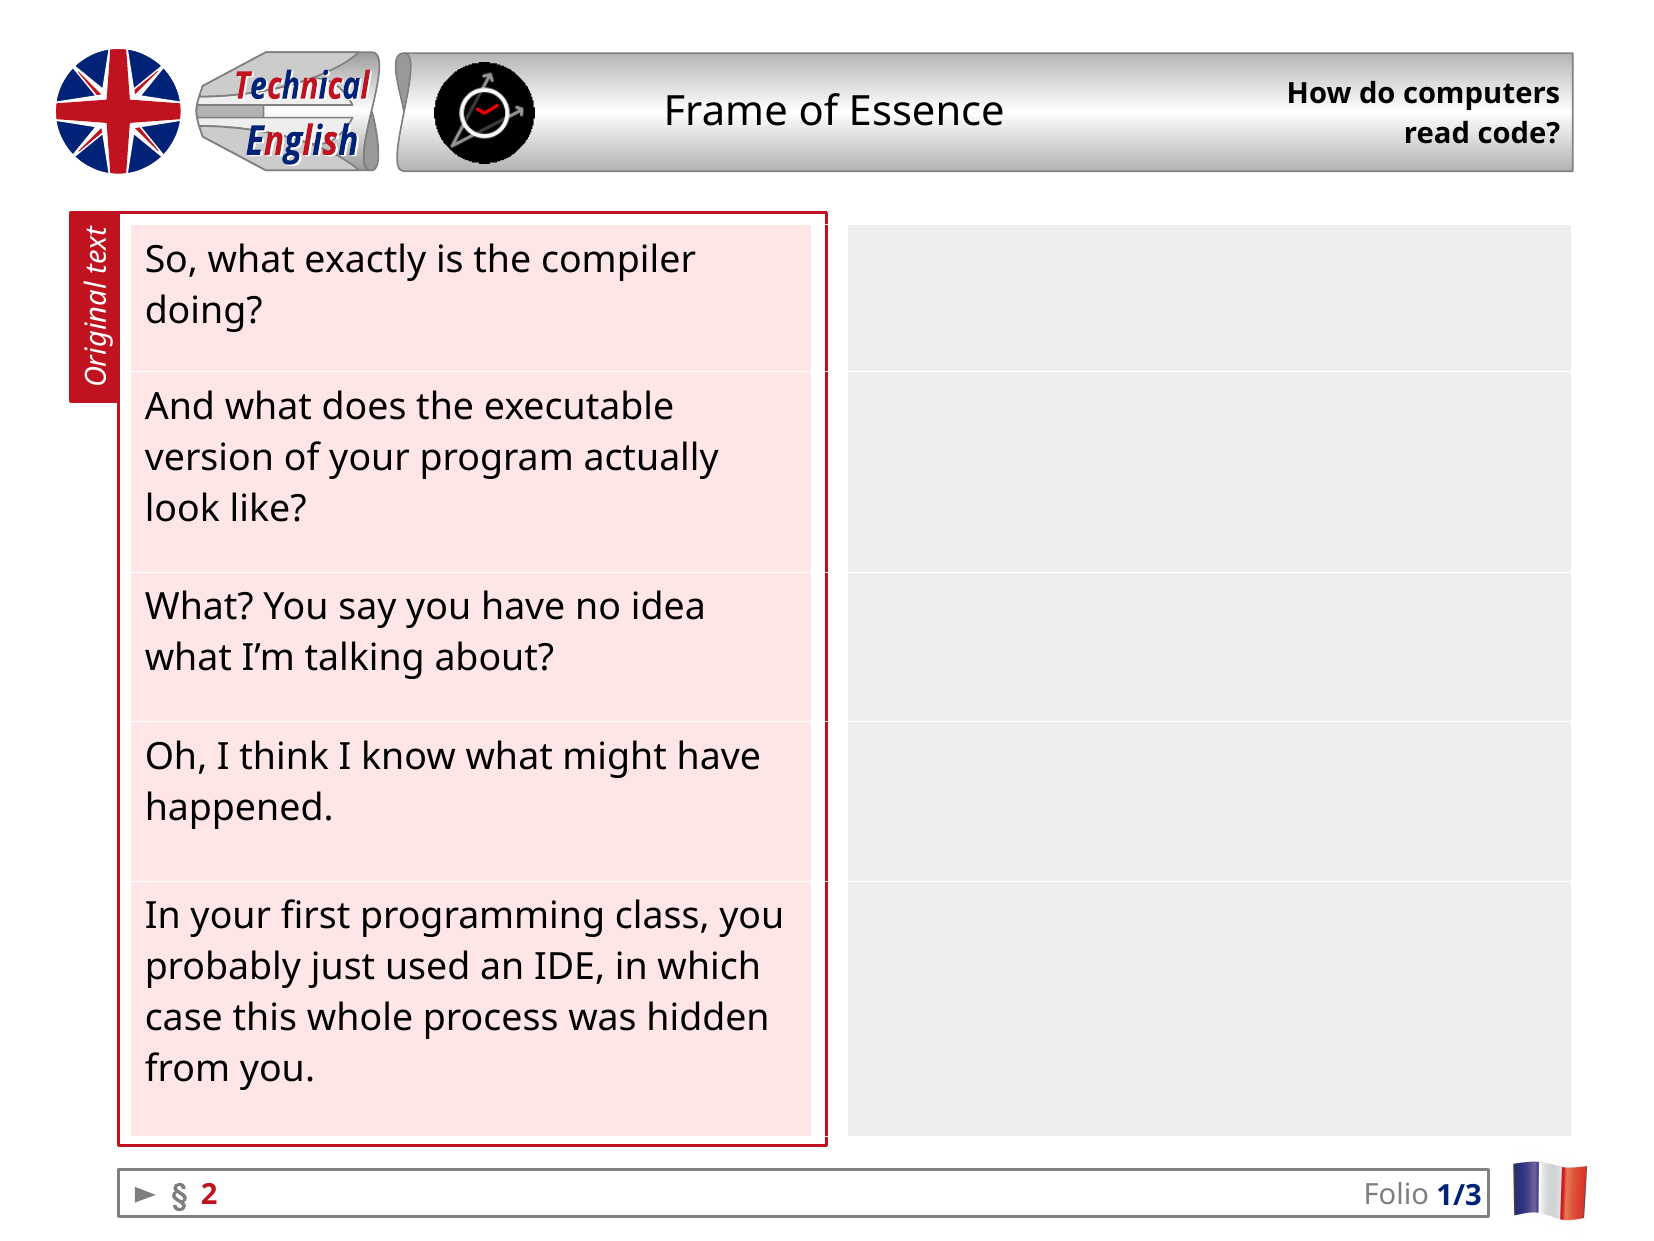

#
| So, what exactly is the compiler doing? | | |
| --- | --- | --- |
| And what does the executable version of your program actually look like? | | |
| What? You say you have no idea what I’m talking about? | | |
| Oh, I think I know what might have happened. | | |
| In your first programming class, you probably just used an IDE, in which case this whole process was hidden from you. | | |
2
1/3